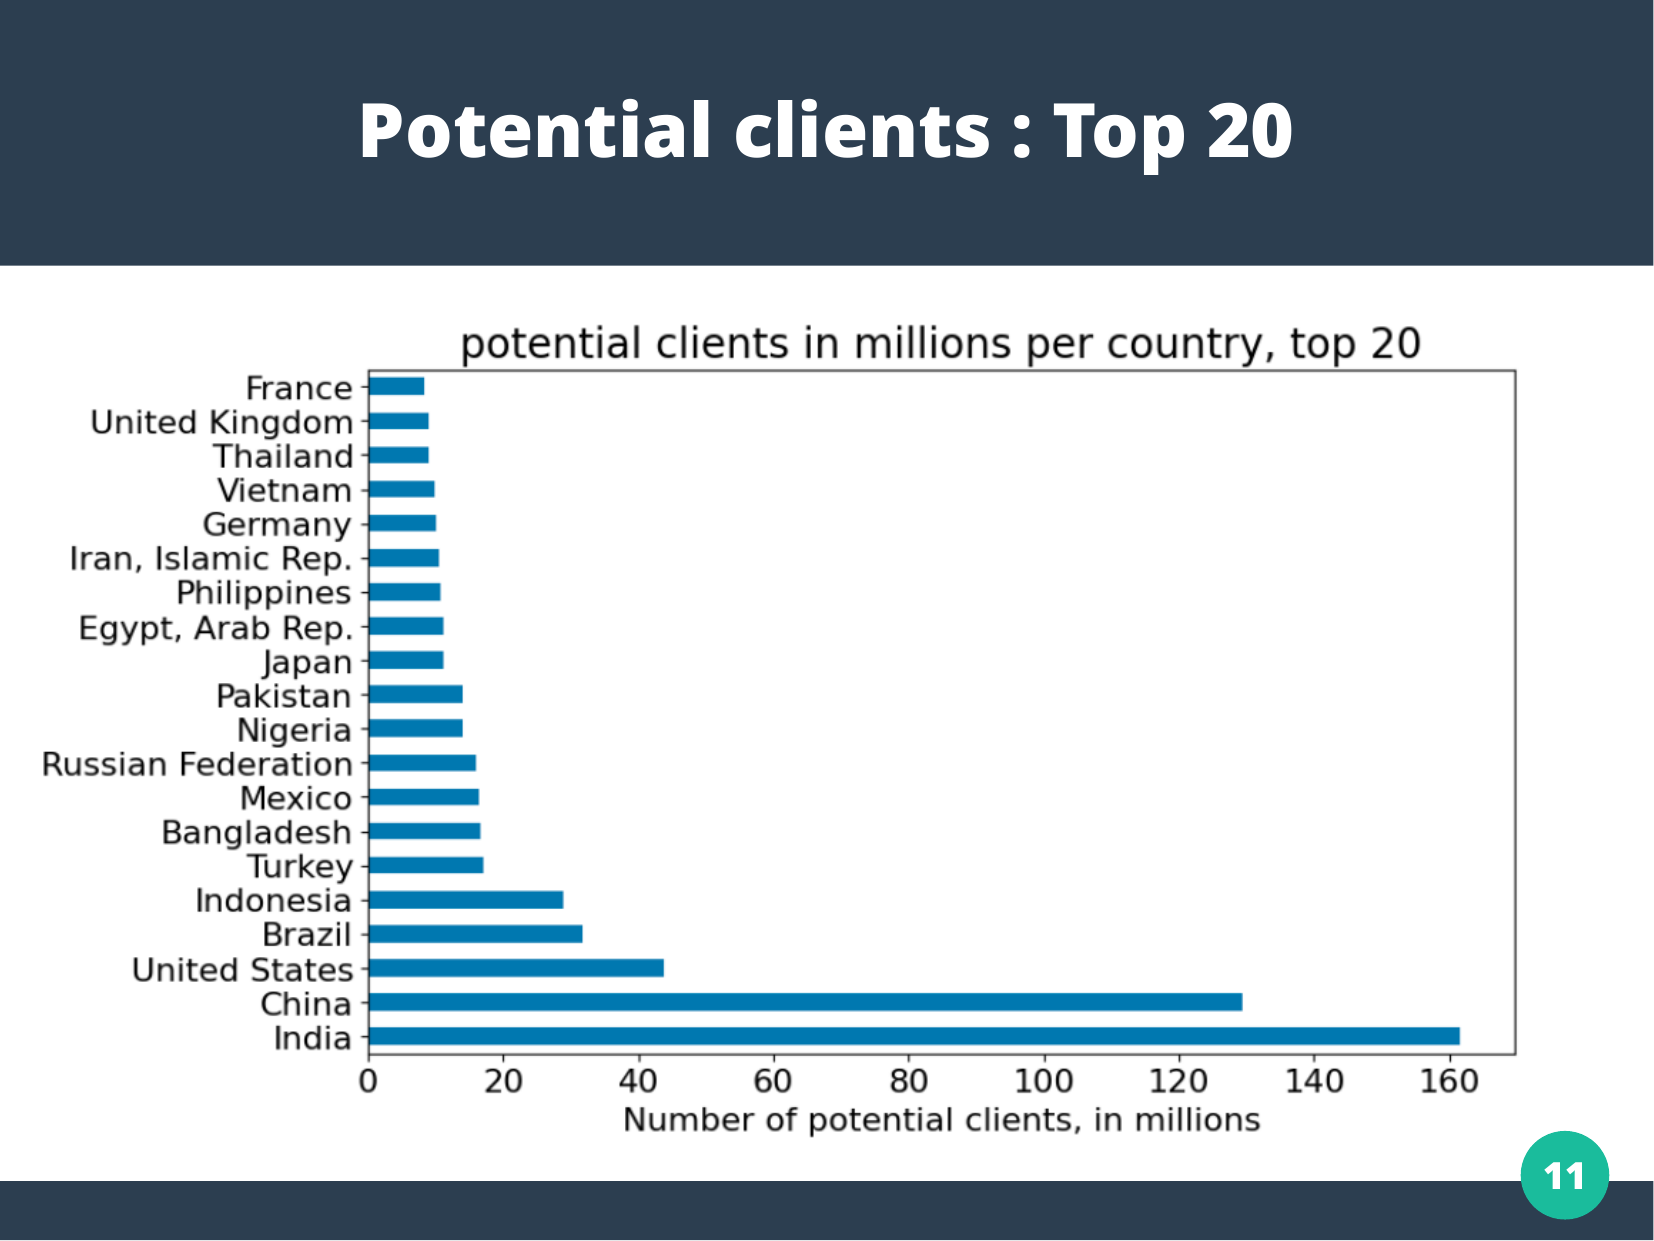

# Potential clients : Top 20
11